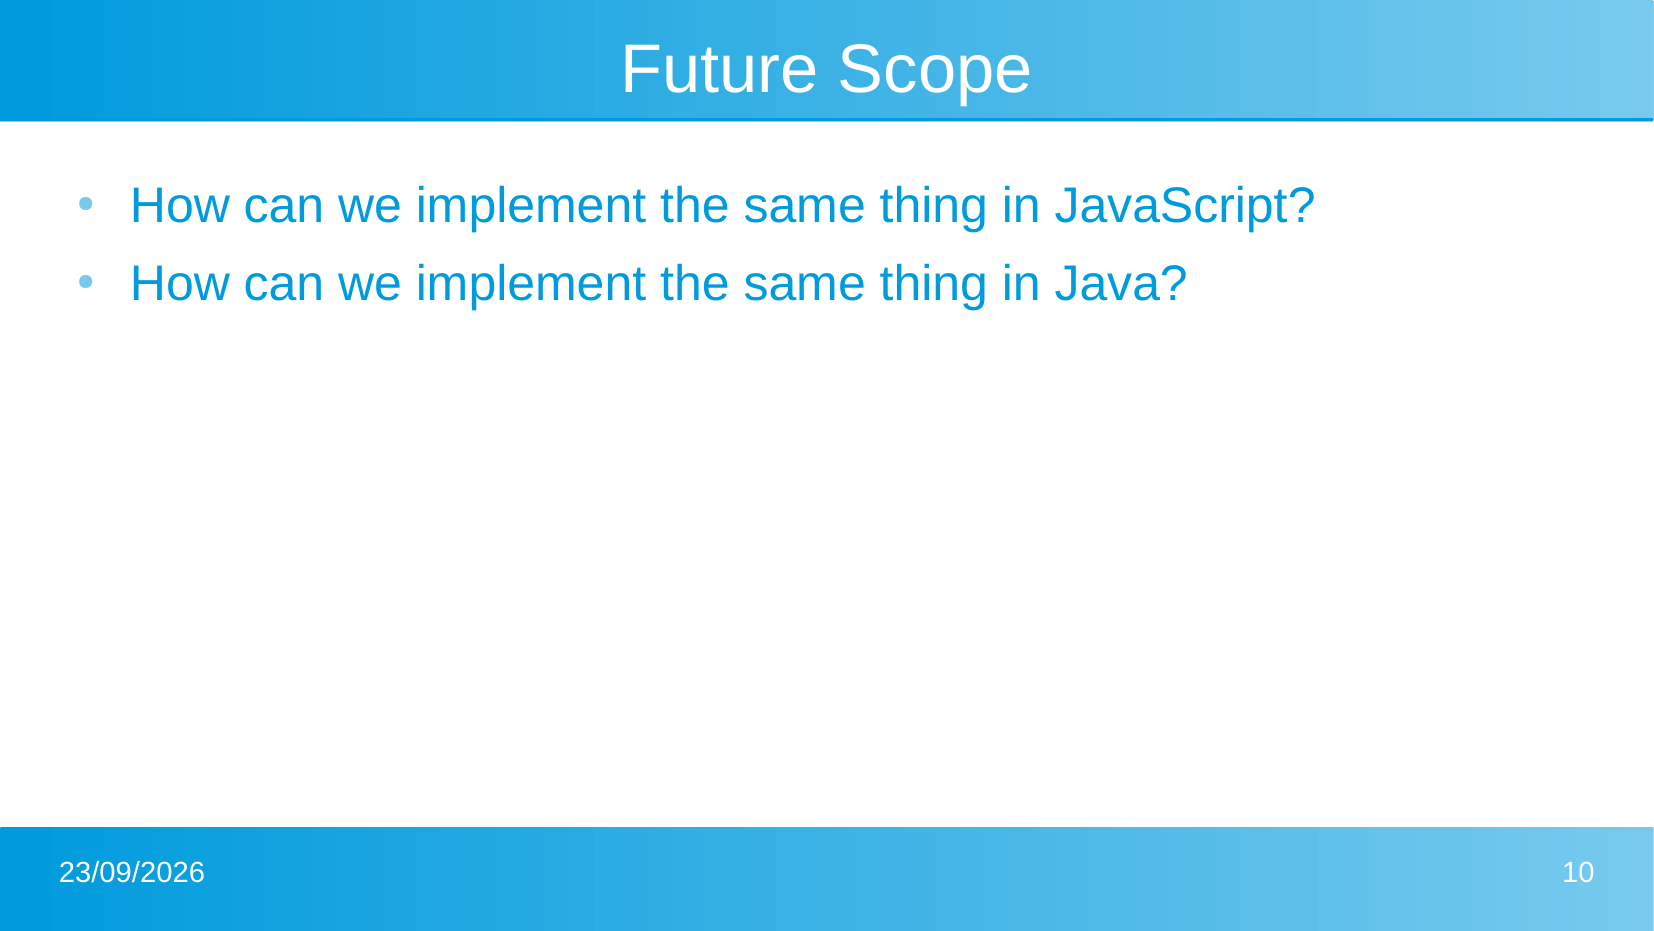

# Future Scope
How can we implement the same thing in JavaScript?
How can we implement the same thing in Java?
10